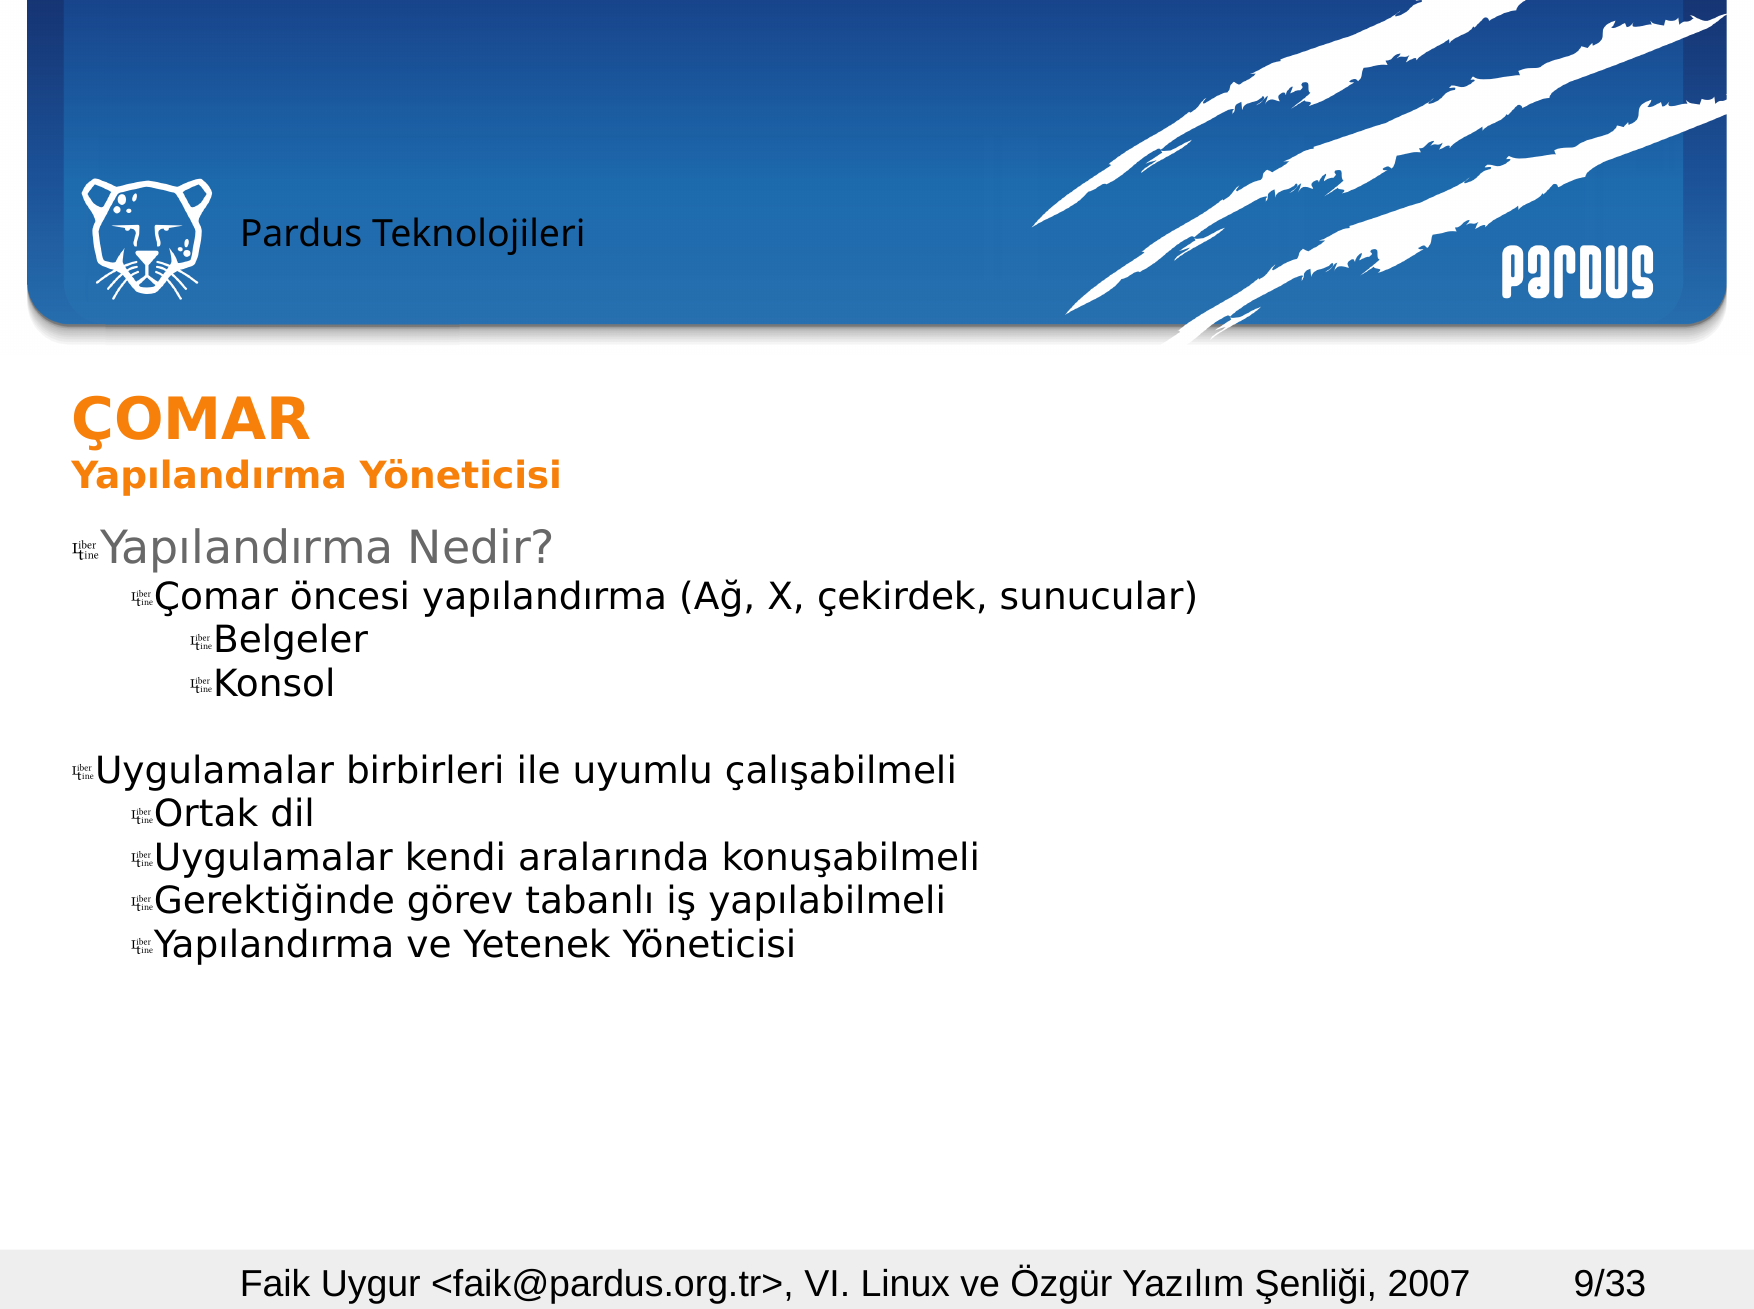

ÇOMAR
Yapılandırma Yöneticisi
Yapılandırma Nedir?
Çomar öncesi yapılandırma (Ağ, X, çekirdek, sunucular)
Belgeler
Konsol
Uygulamalar birbirleri ile uyumlu çalışabilmeli
Ortak dil
Uygulamalar kendi aralarında konuşabilmeli
Gerektiğinde görev tabanlı iş yapılabilmeli
Yapılandırma ve Yetenek Yöneticisi